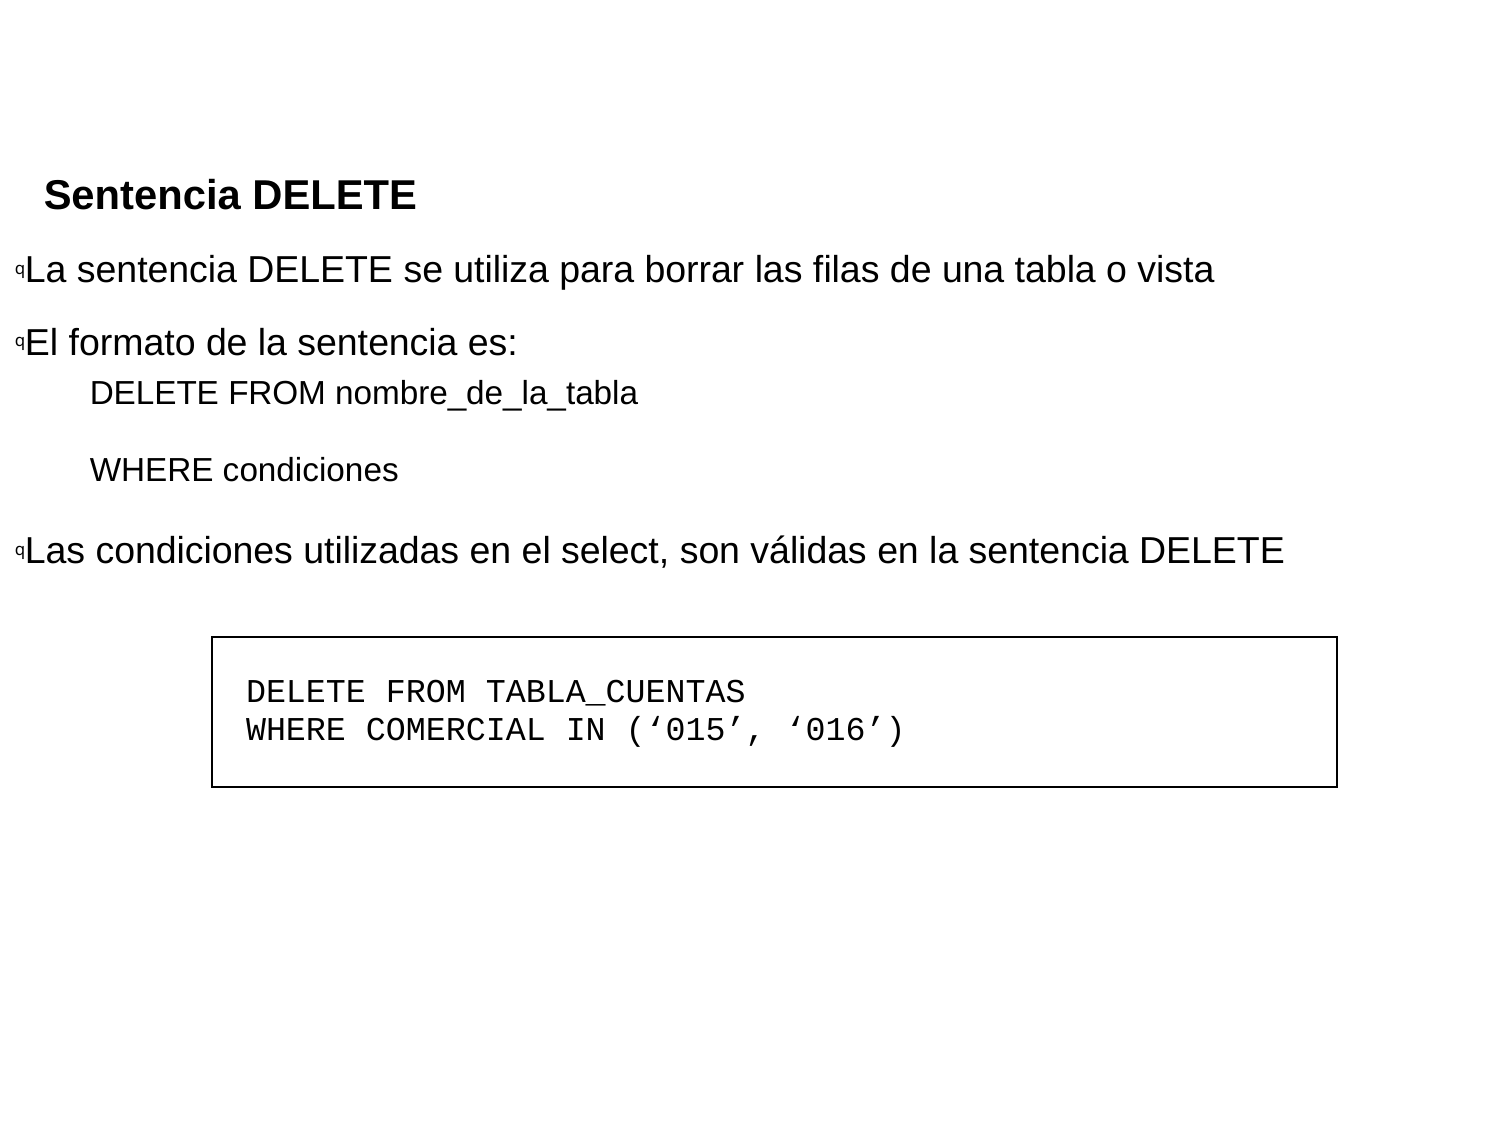

# Sentencia DELETE
La sentencia DELETE se utiliza para borrar las filas de una tabla o vista
El formato de la sentencia es:
	DELETE FROM nombre_de_la_tabla
	WHERE condiciones
Las condiciones utilizadas en el select, son válidas en la sentencia DELETE
DELETE FROM TABLA_CUENTAS
WHERE COMERCIAL IN (‘015’, ‘016’)